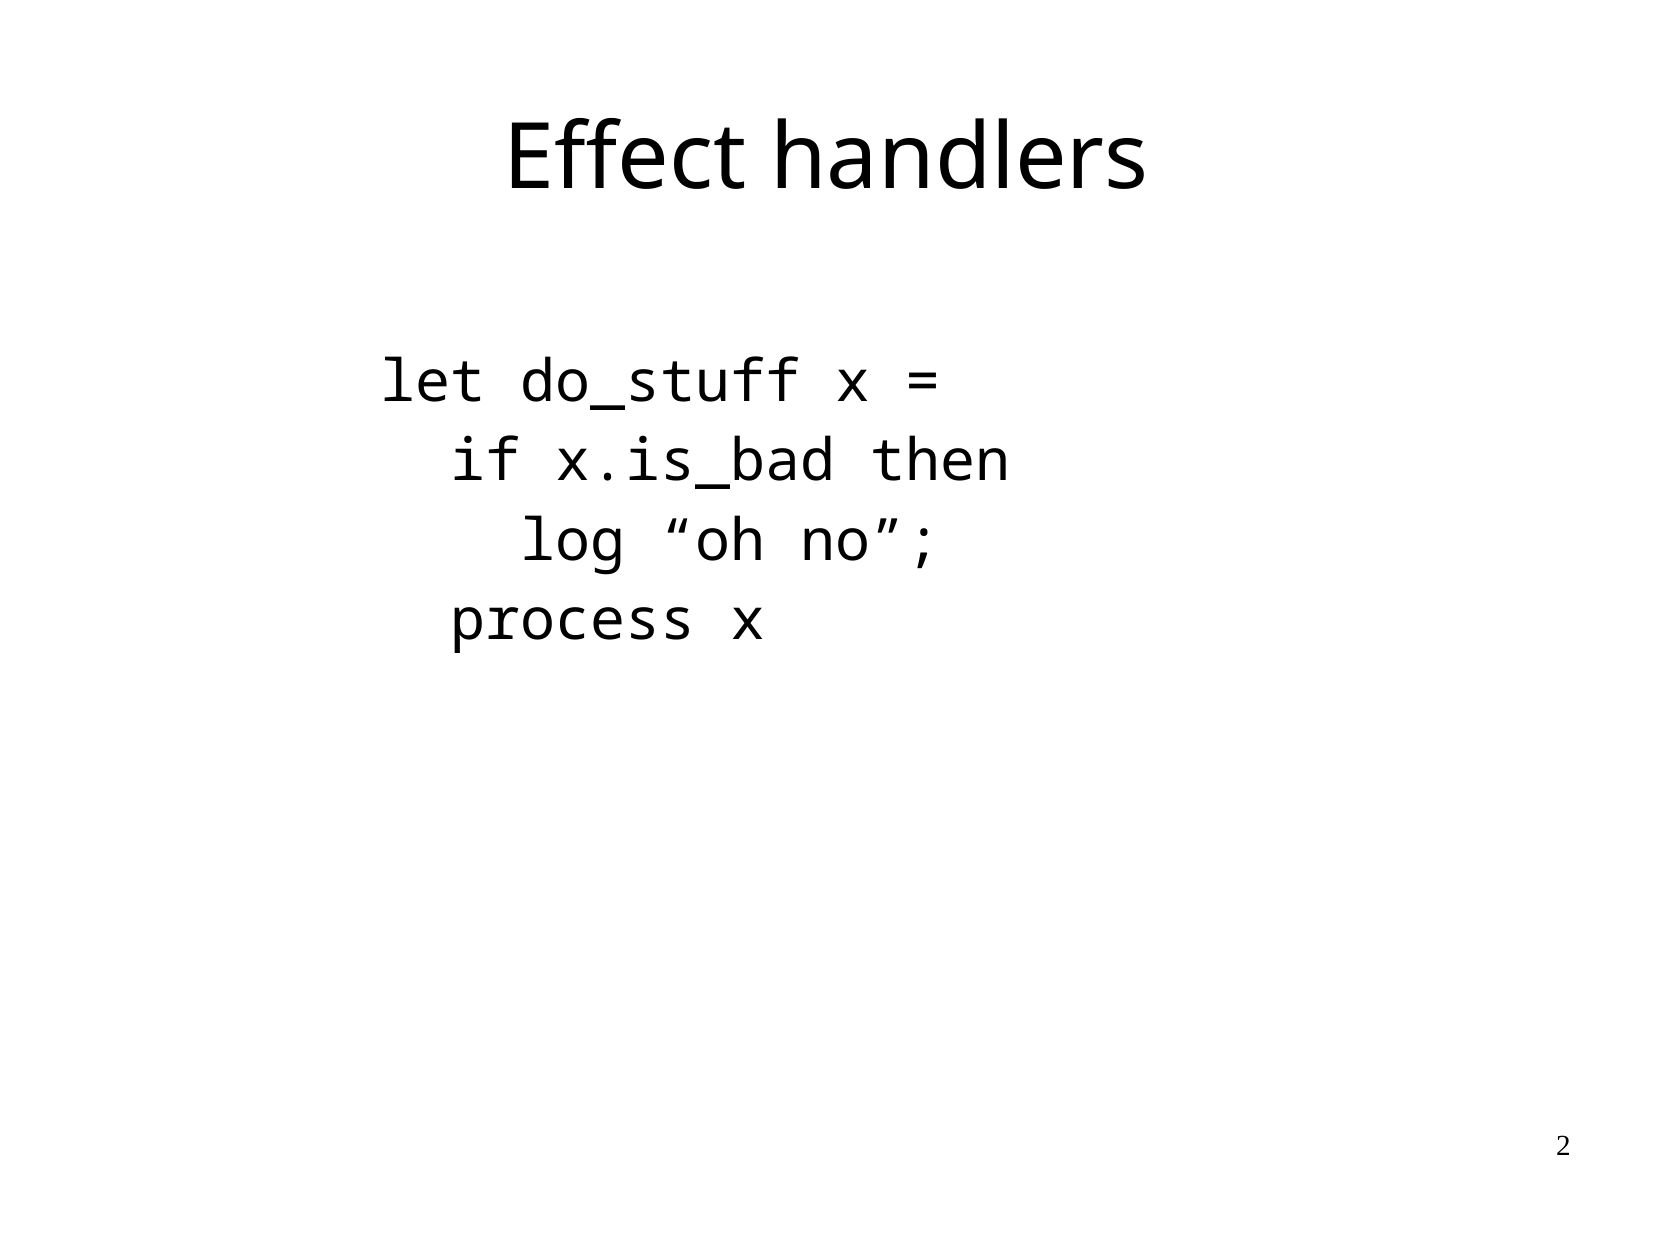

# Effect handlers
let do_stuff x =
 if x.is_bad then
 log “oh no”;
 process x
2